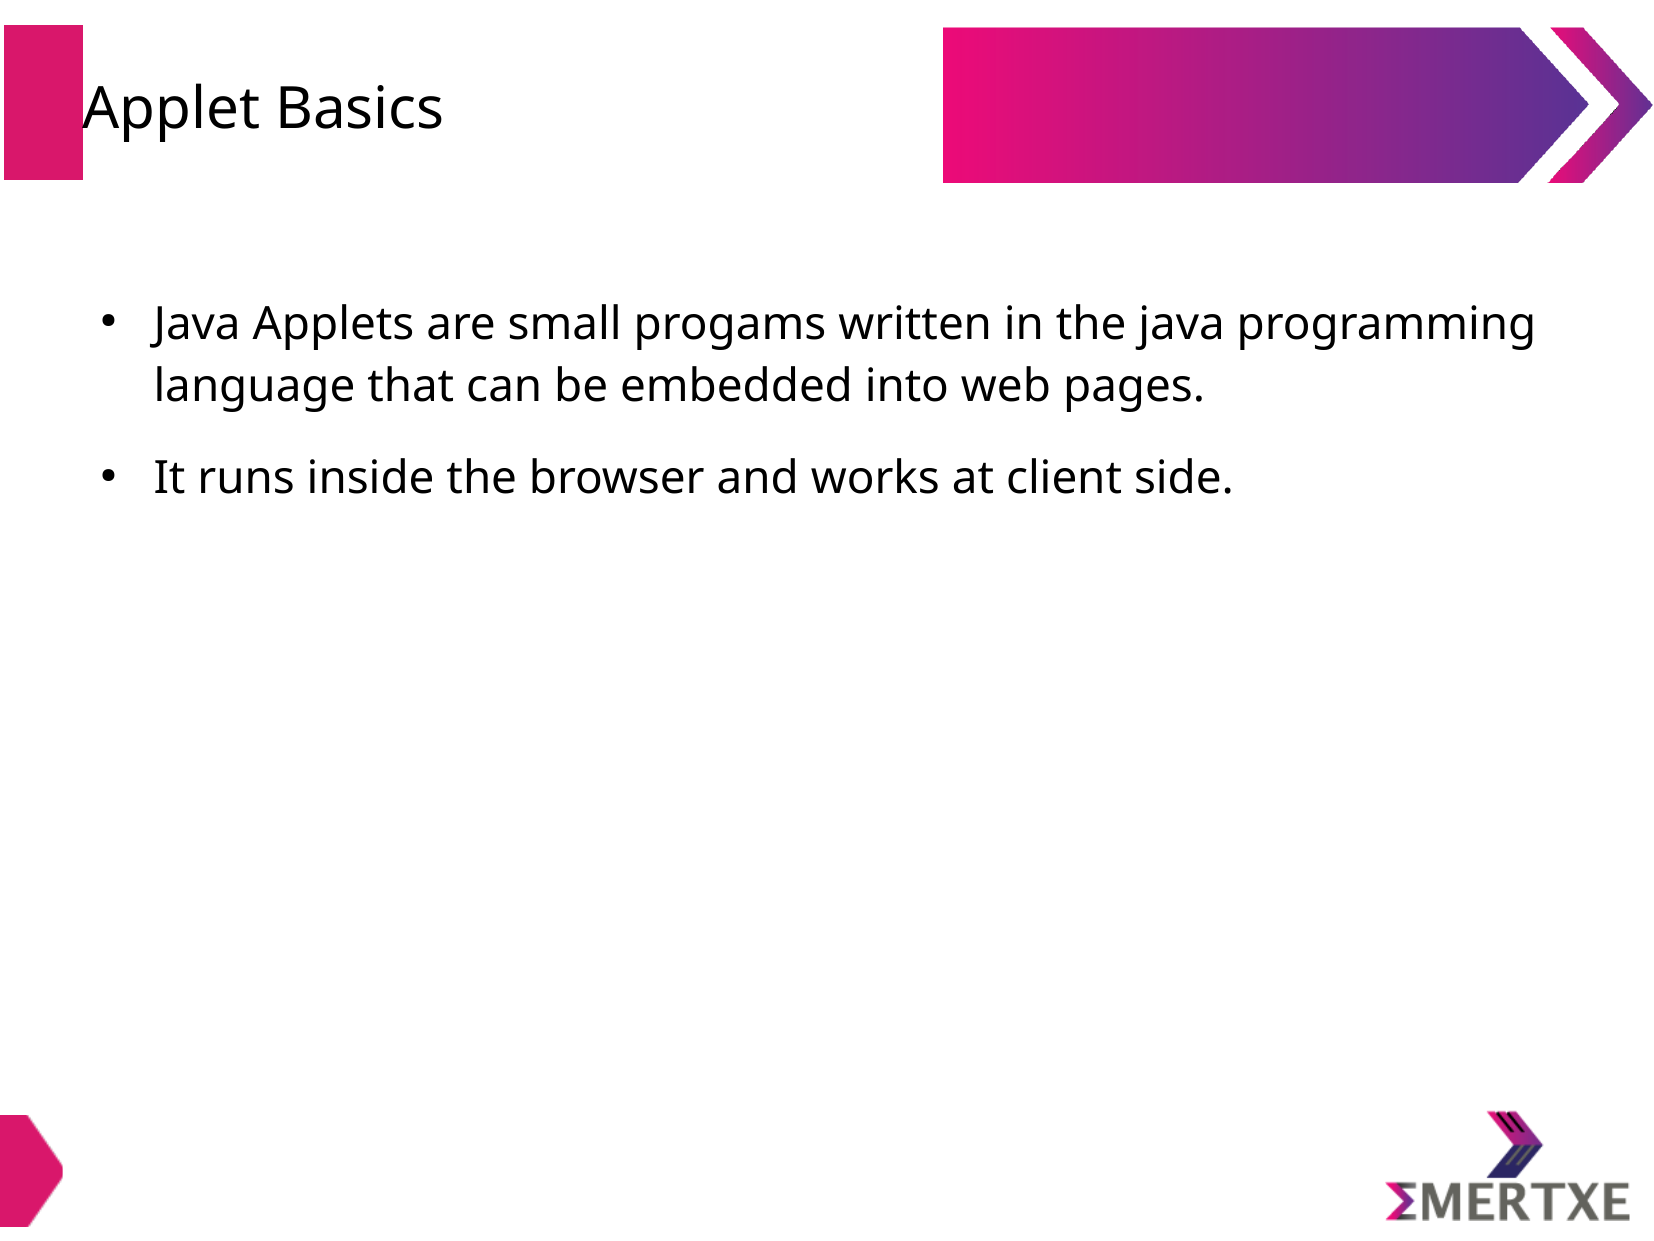

# Applet Basics
Java Applets are small progams written in the java programming language that can be embedded into web pages.
It runs inside the browser and works at client side.